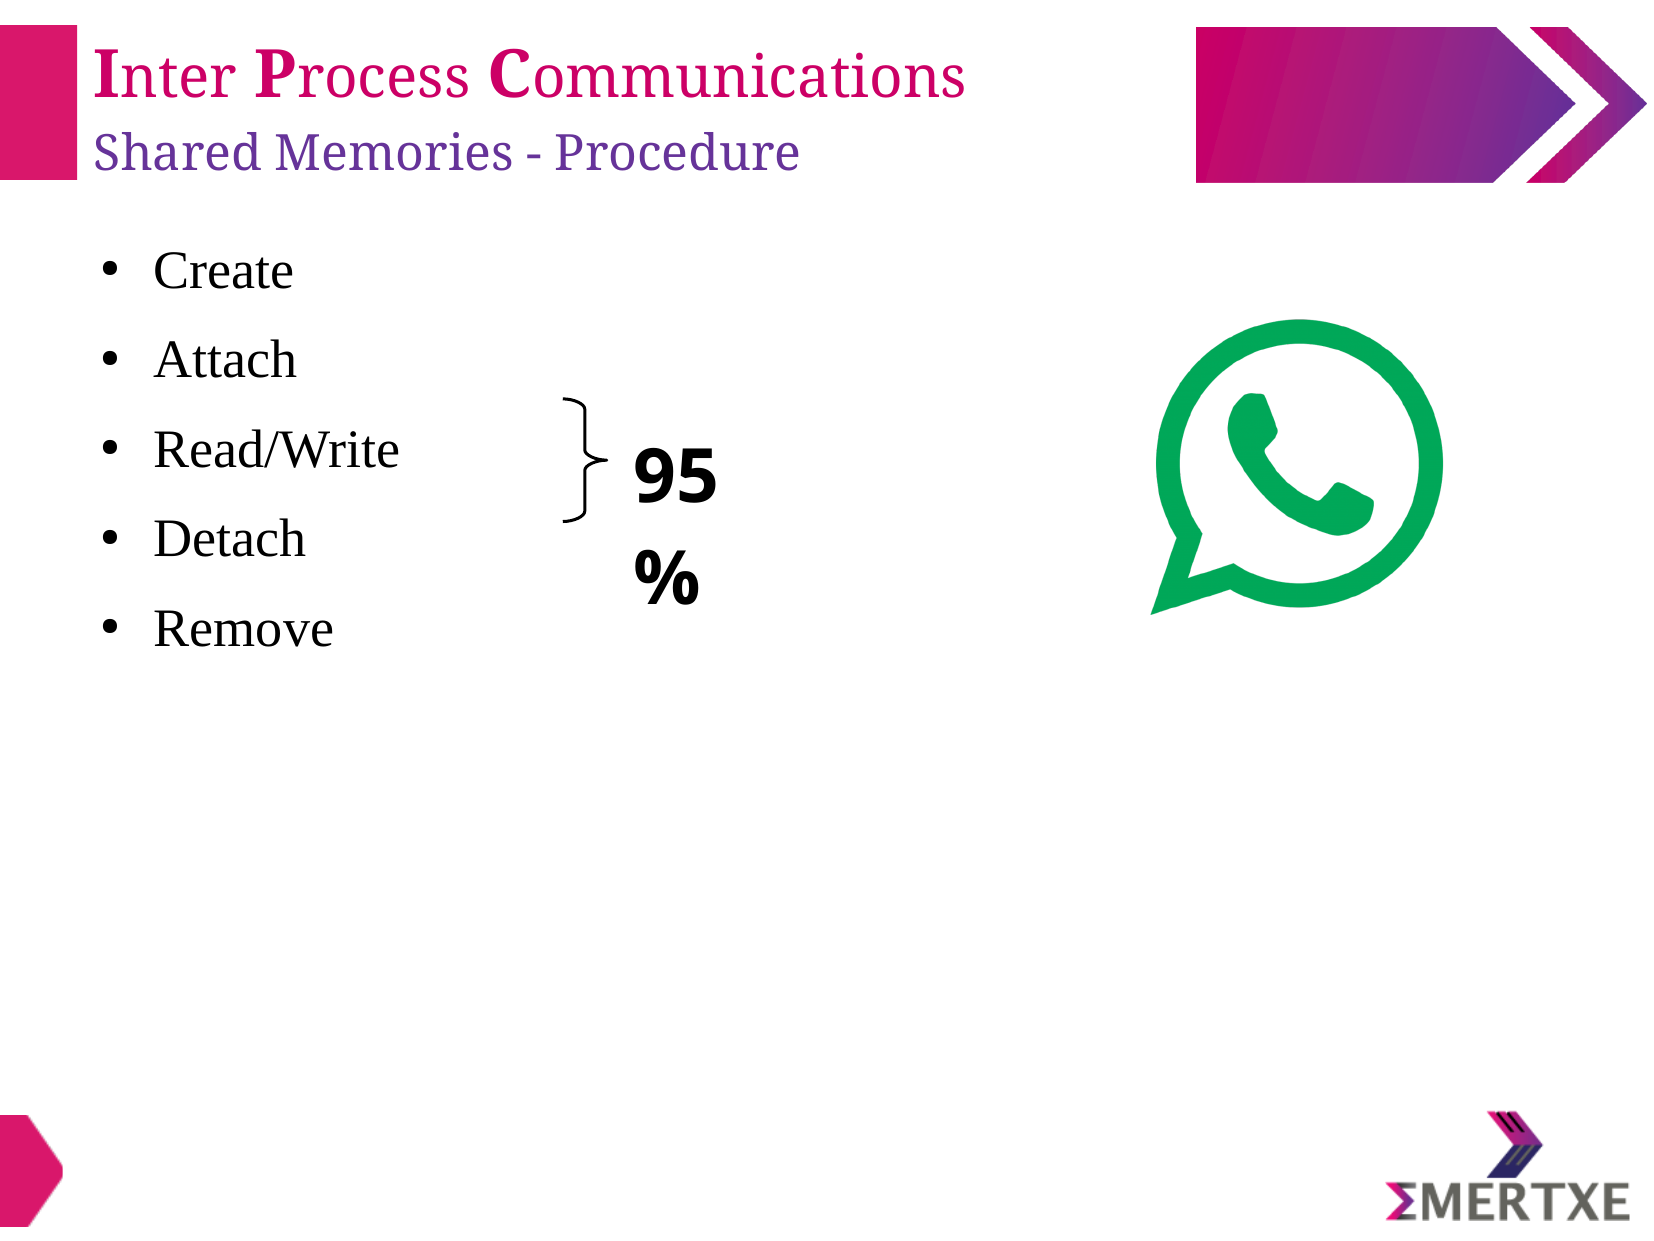

# Inter Process Communications Shared Memories - Procedure
Create
Attach
Read/Write
Detach
Remove
95%